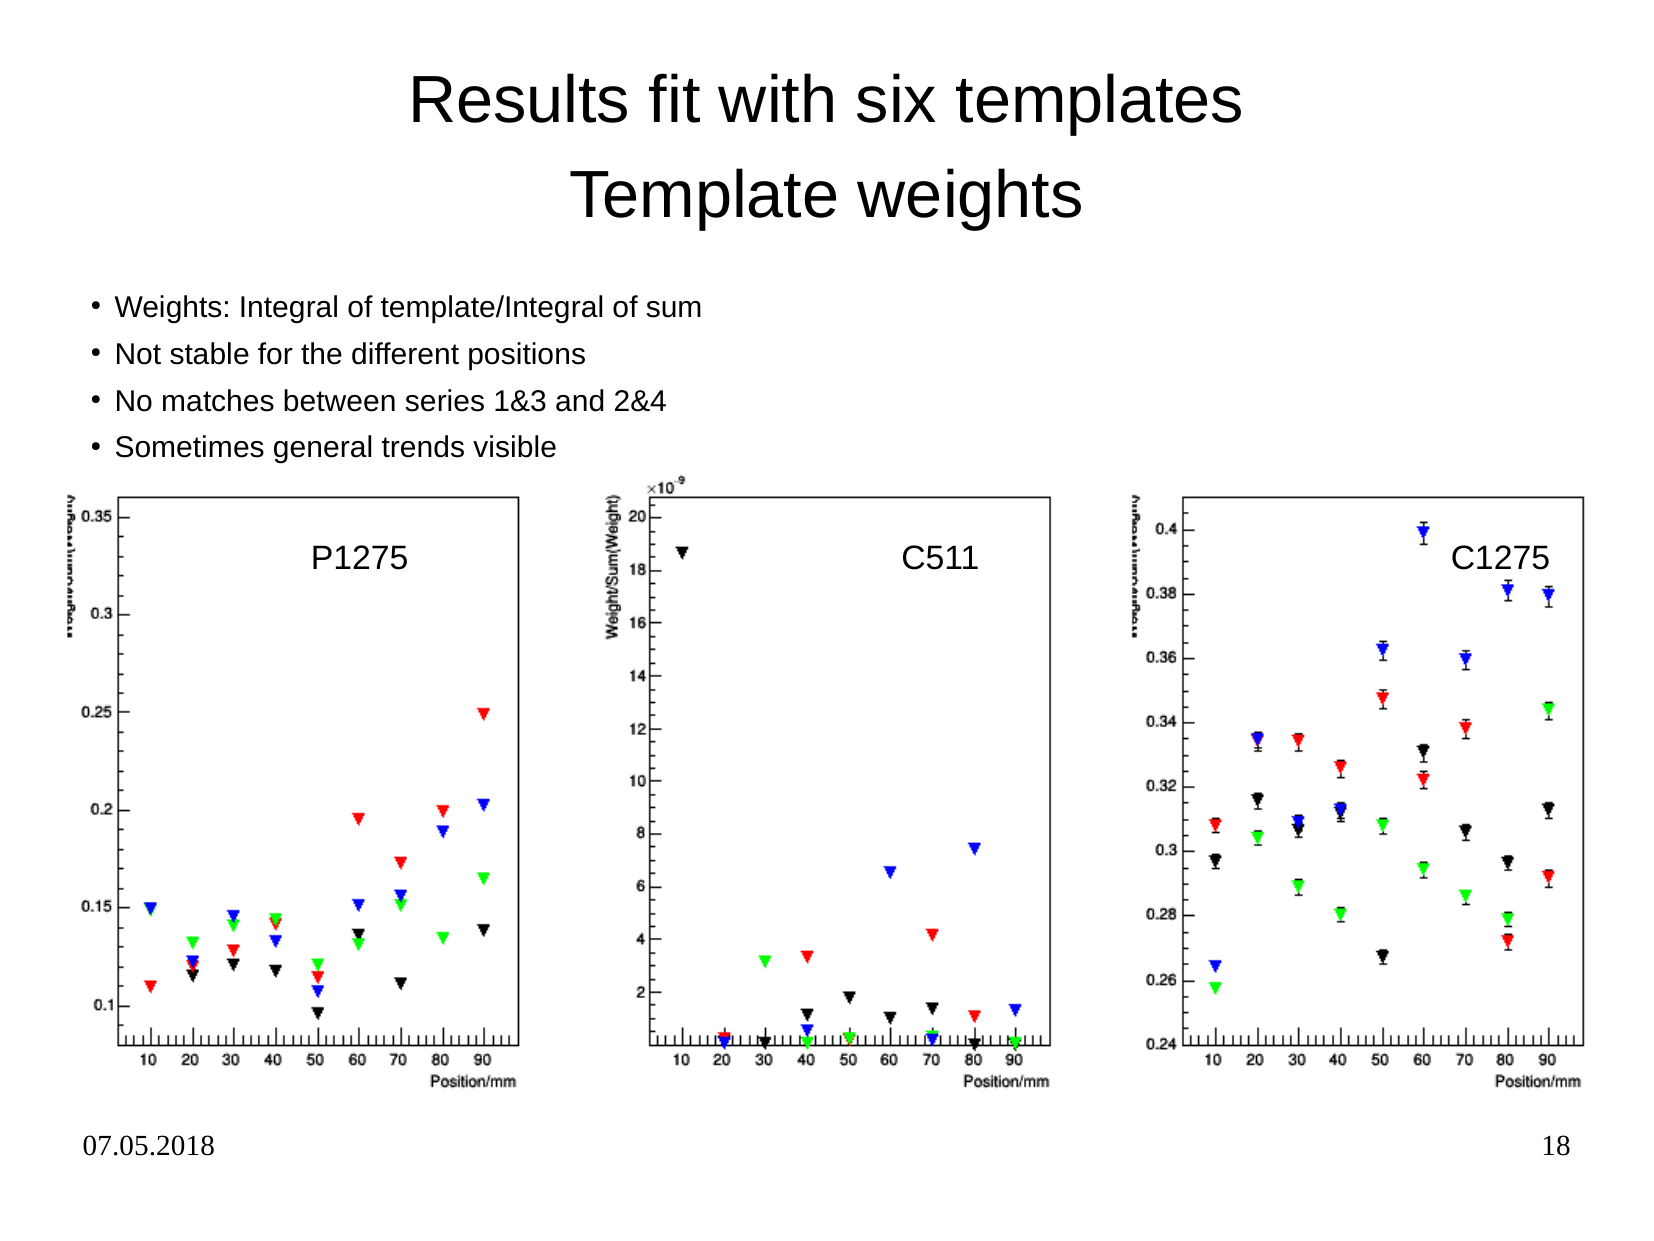

# Results fit with six templates
Template weights
Weights: Integral of template/Integral of sum
Not stable for the different positions
No matches between series 1&3 and 2&4
Sometimes general trends visible
P1275
C511
C1275
07.05.2018
18